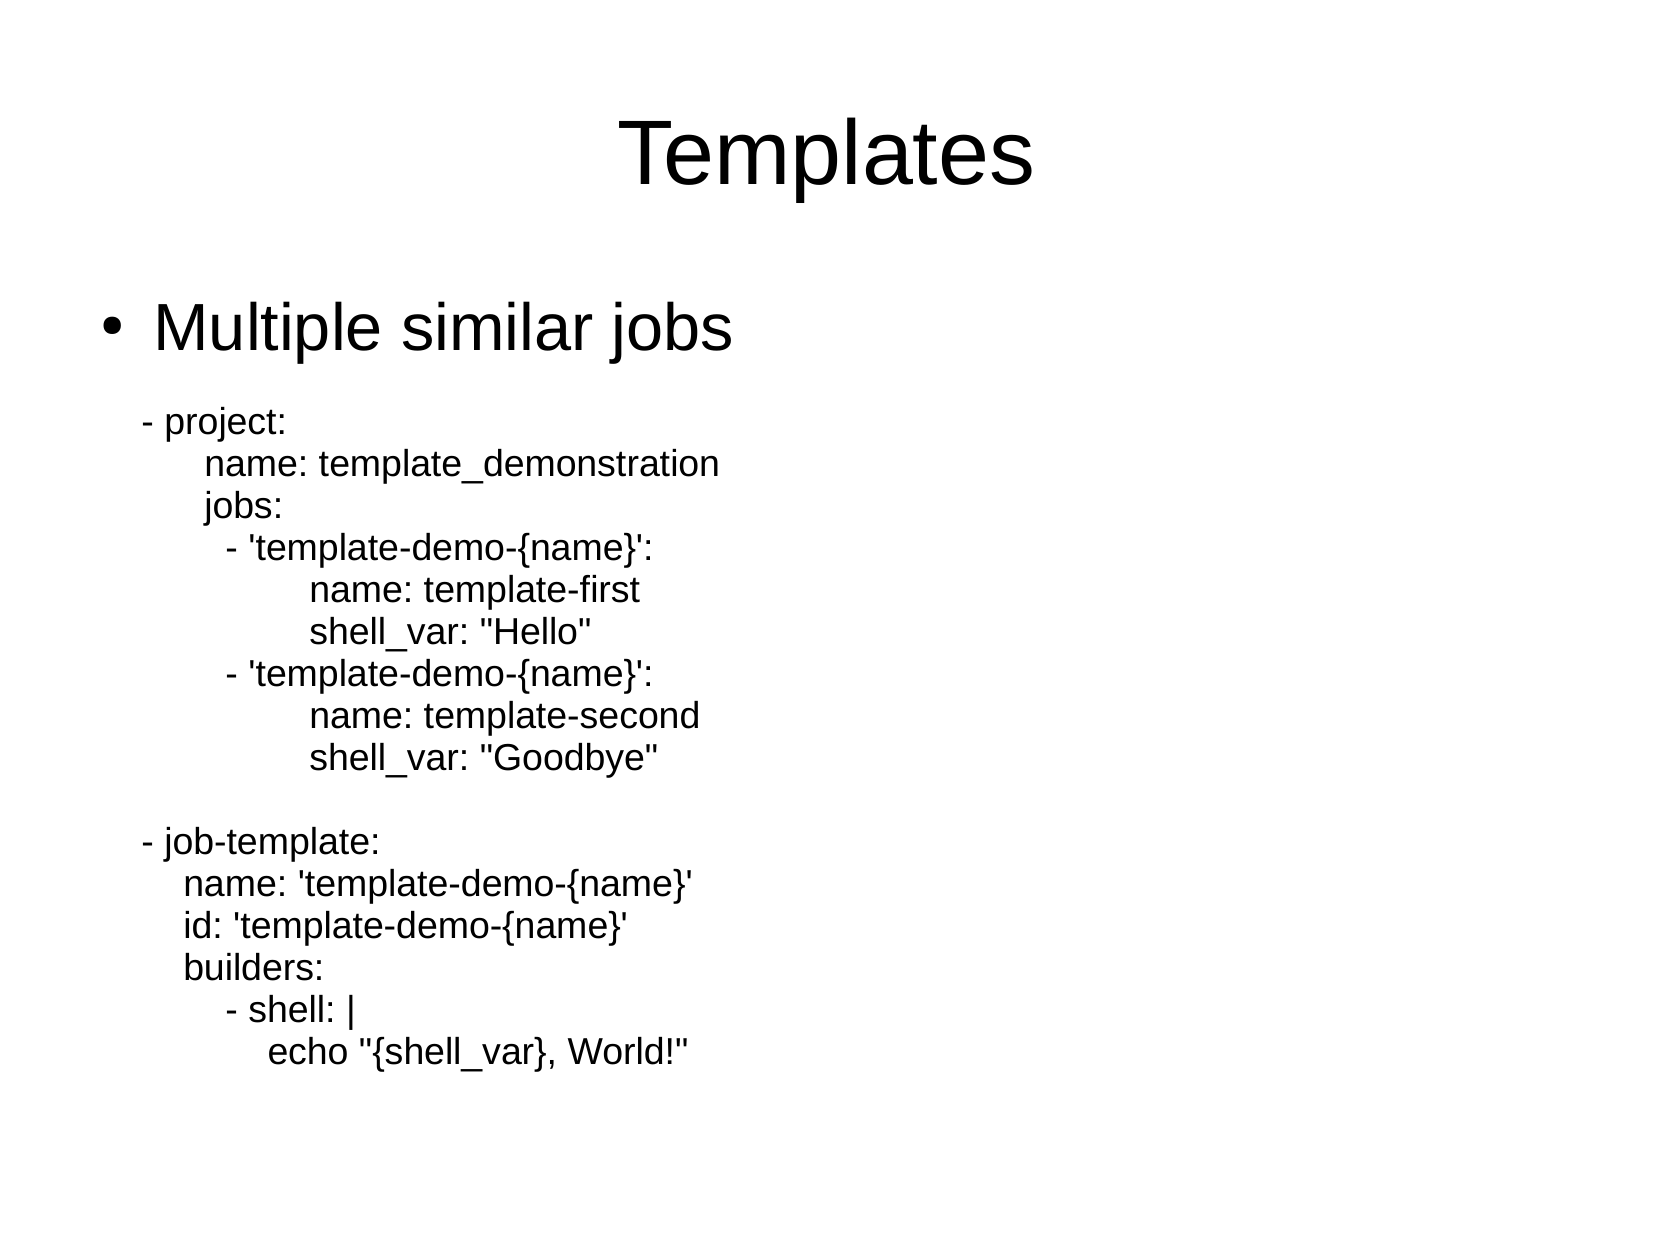

# Templates
Multiple similar jobs
- project:
 name: template_demonstration
 jobs:
 - 'template-demo-{name}':
 name: template-first
 shell_var: "Hello"
 - 'template-demo-{name}':
 name: template-second
 shell_var: "Goodbye"
- job-template:
 name: 'template-demo-{name}'
 id: 'template-demo-{name}'
 builders:
 - shell: |
 echo "{shell_var}, World!"